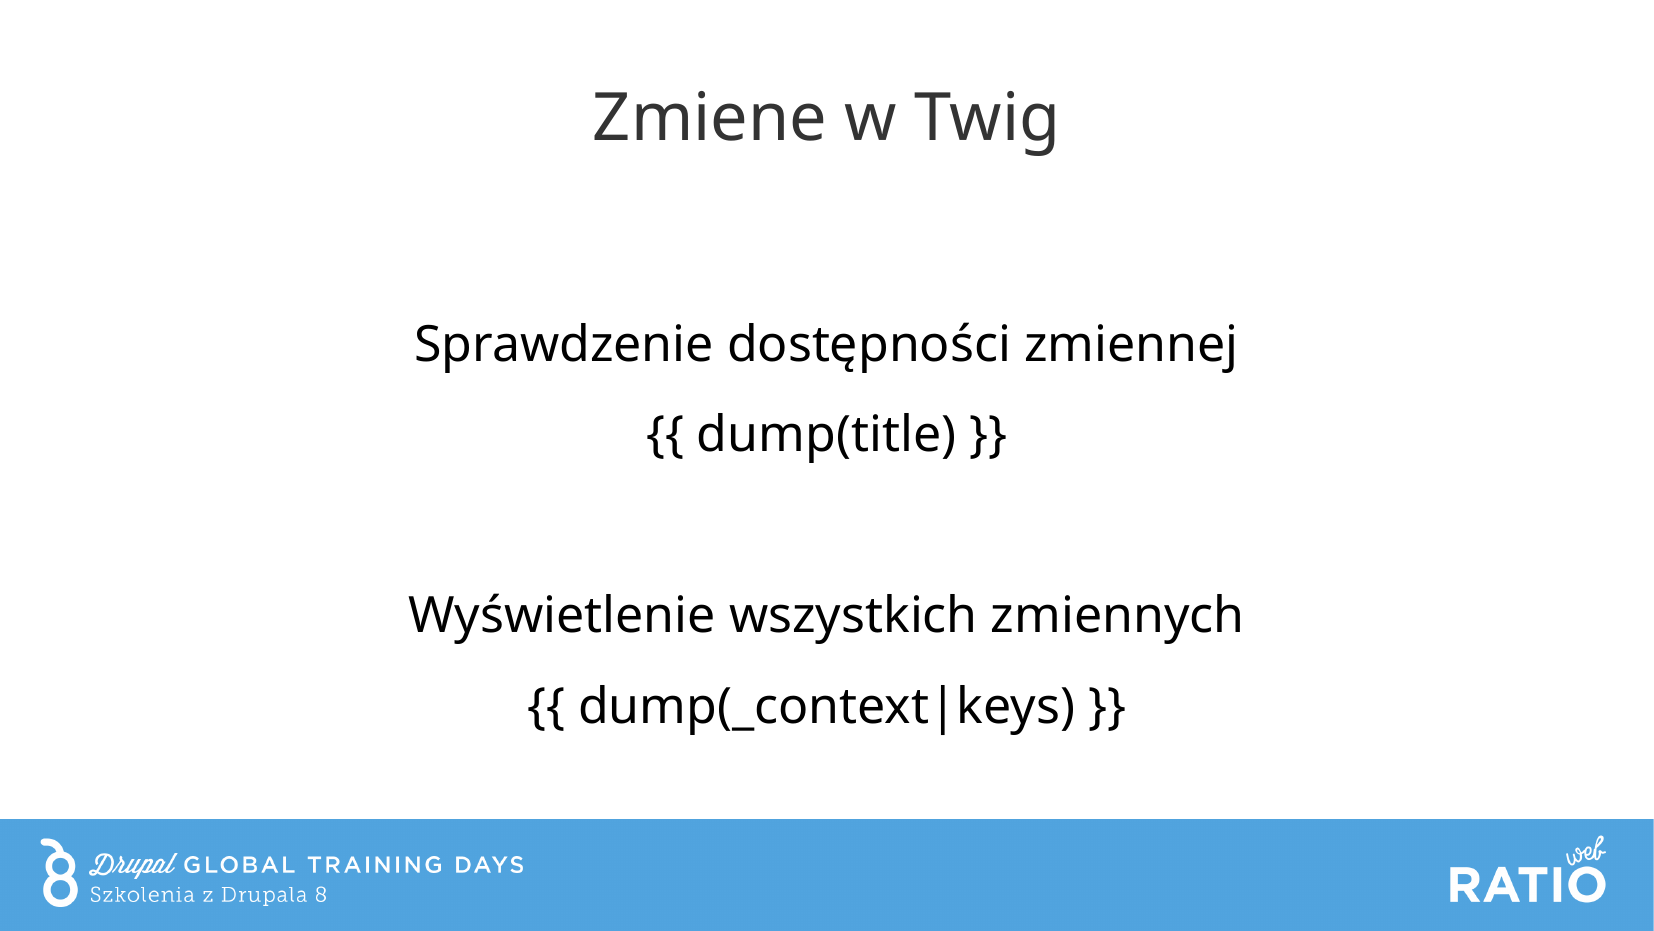

# Zmiene w Twig
Sprawdzenie dostępności zmiennej
{{ dump(title) }}
Wyświetlenie wszystkich zmiennych
{{ dump(_context|keys) }}